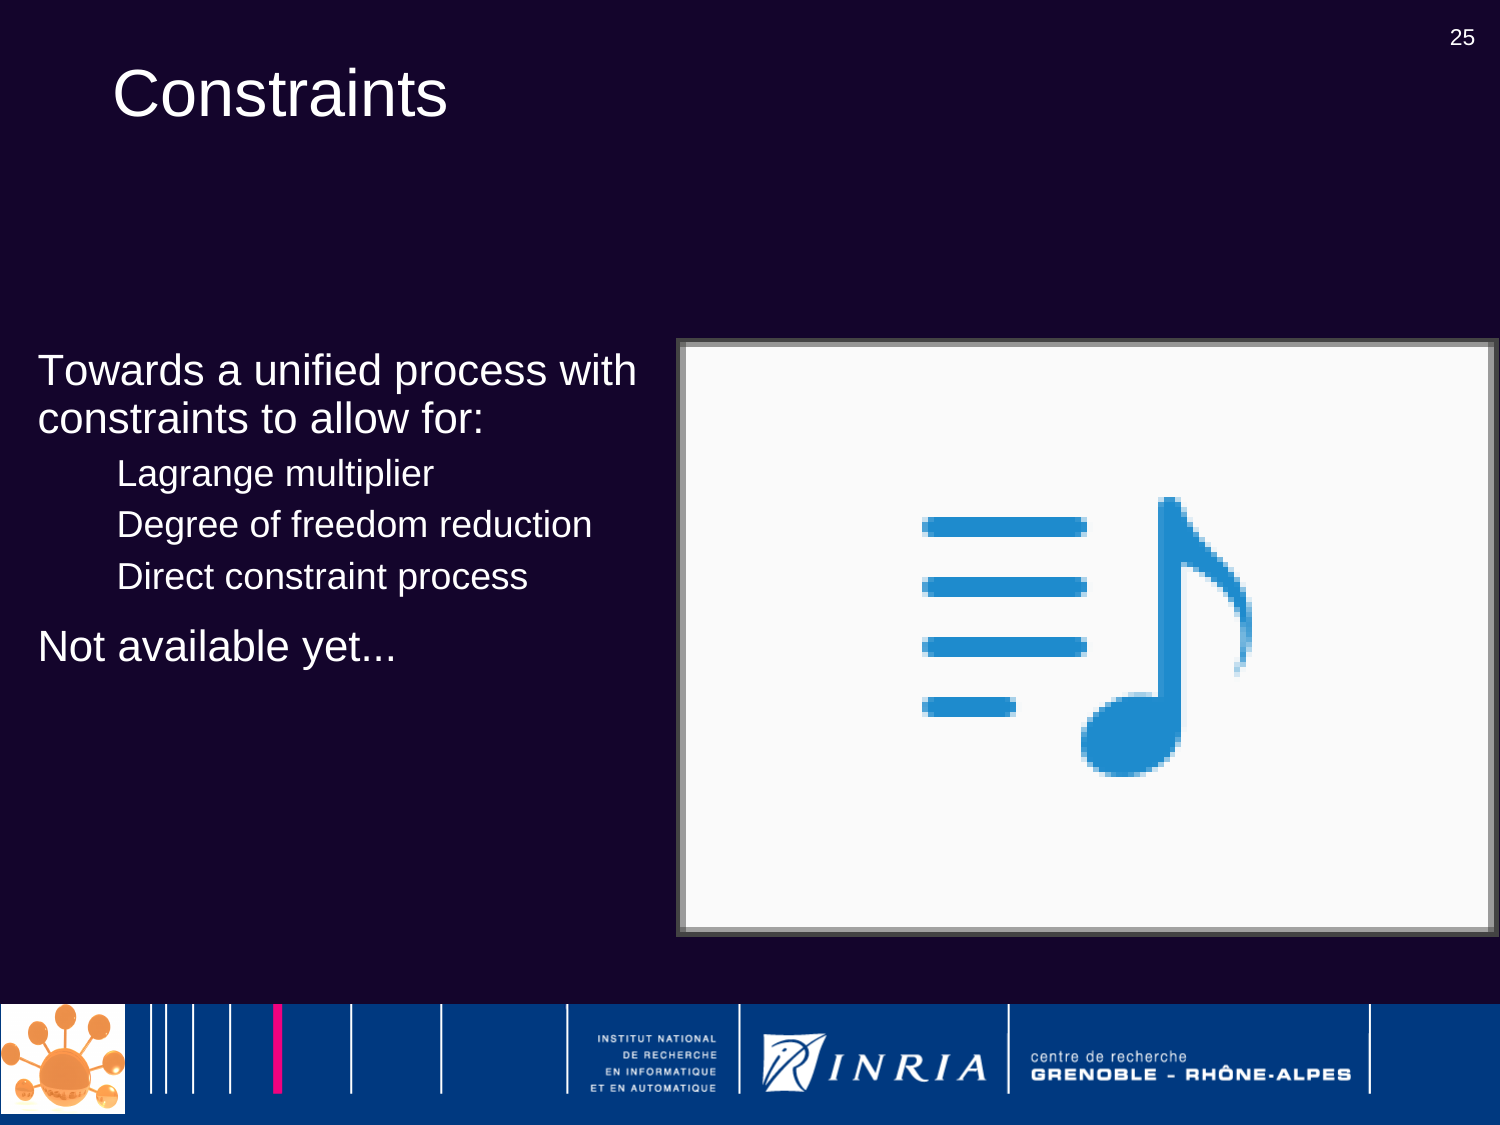

# Constraints
Towards a unified process with constraints to allow for:
Lagrange multiplier
Degree of freedom reduction
Direct constraint process
Not available yet...